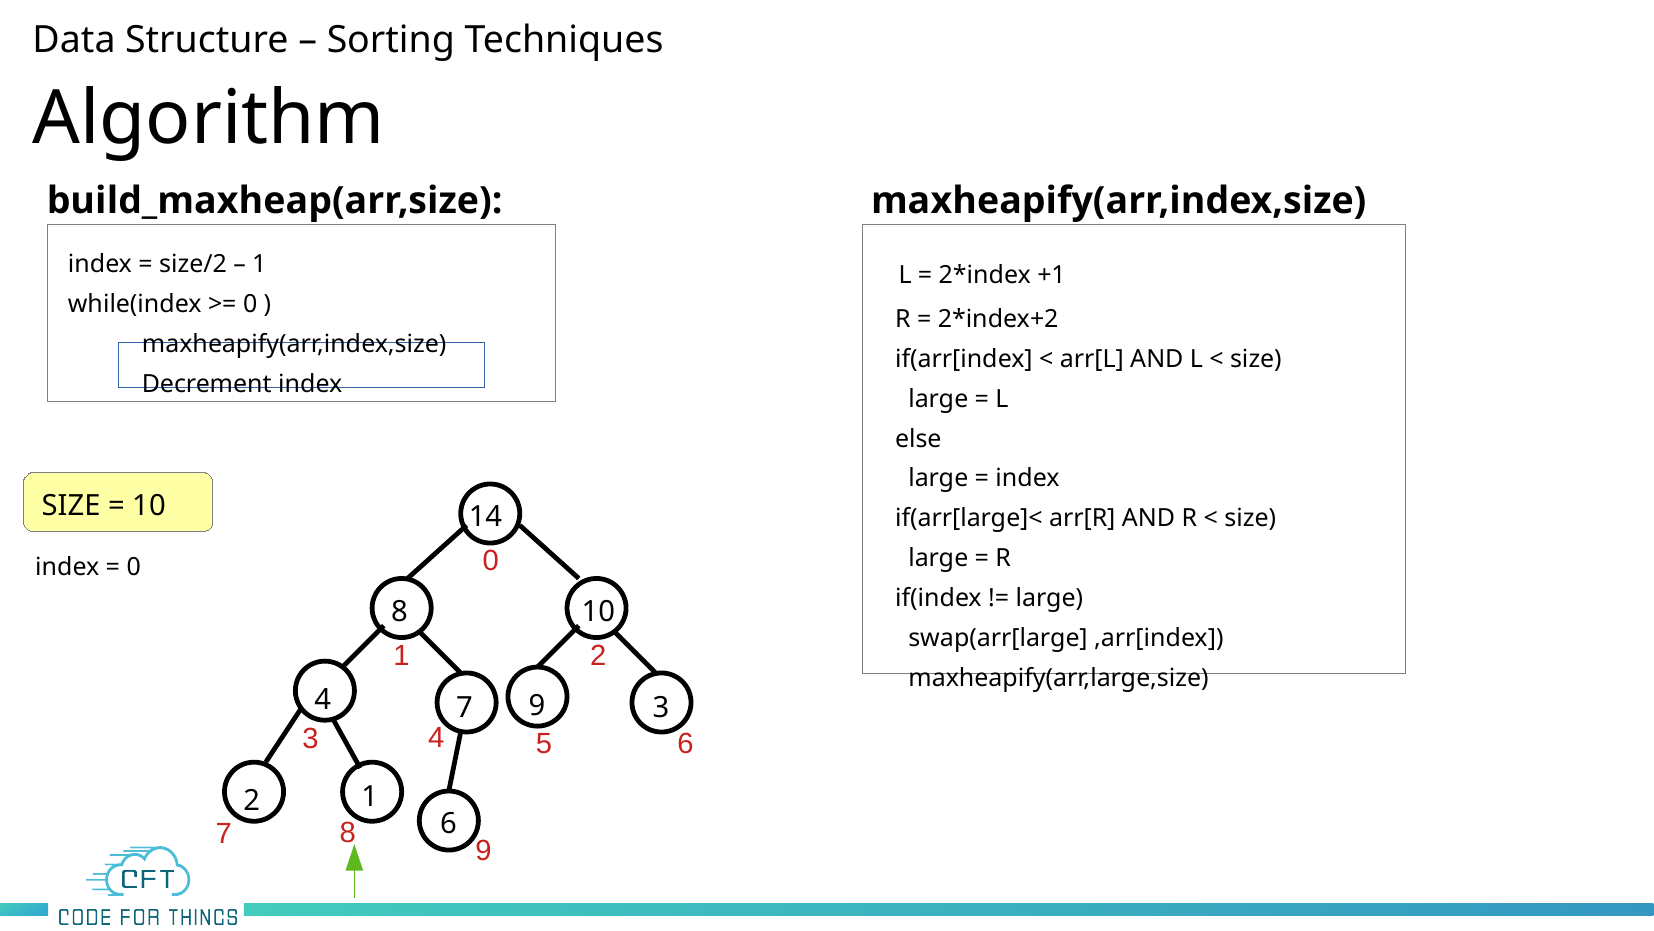

# Data Structure – Sorting Techniques Algorithm
build_maxheap(arr,size):
maxheapify(arr,index,size)
 L = 2*index +1
 R = 2*index+2
 if(arr[index] < arr[L] AND L < size)
 large = L
 else
 large = index
 if(arr[large]< arr[R] AND R < size)
 large = R
 if(index != large)
 swap(arr[large] ,arr[index])
 maxheapify(arr,large,size)
index = size/2 – 1
while(index >= 0 )
	maxheapify(arr,index,size)
	Decrement index
SIZE = 10
 14
0
index = 0
8
10
1
2
4
9
7
3
4
3
5
6
1
2
6
8
7
9